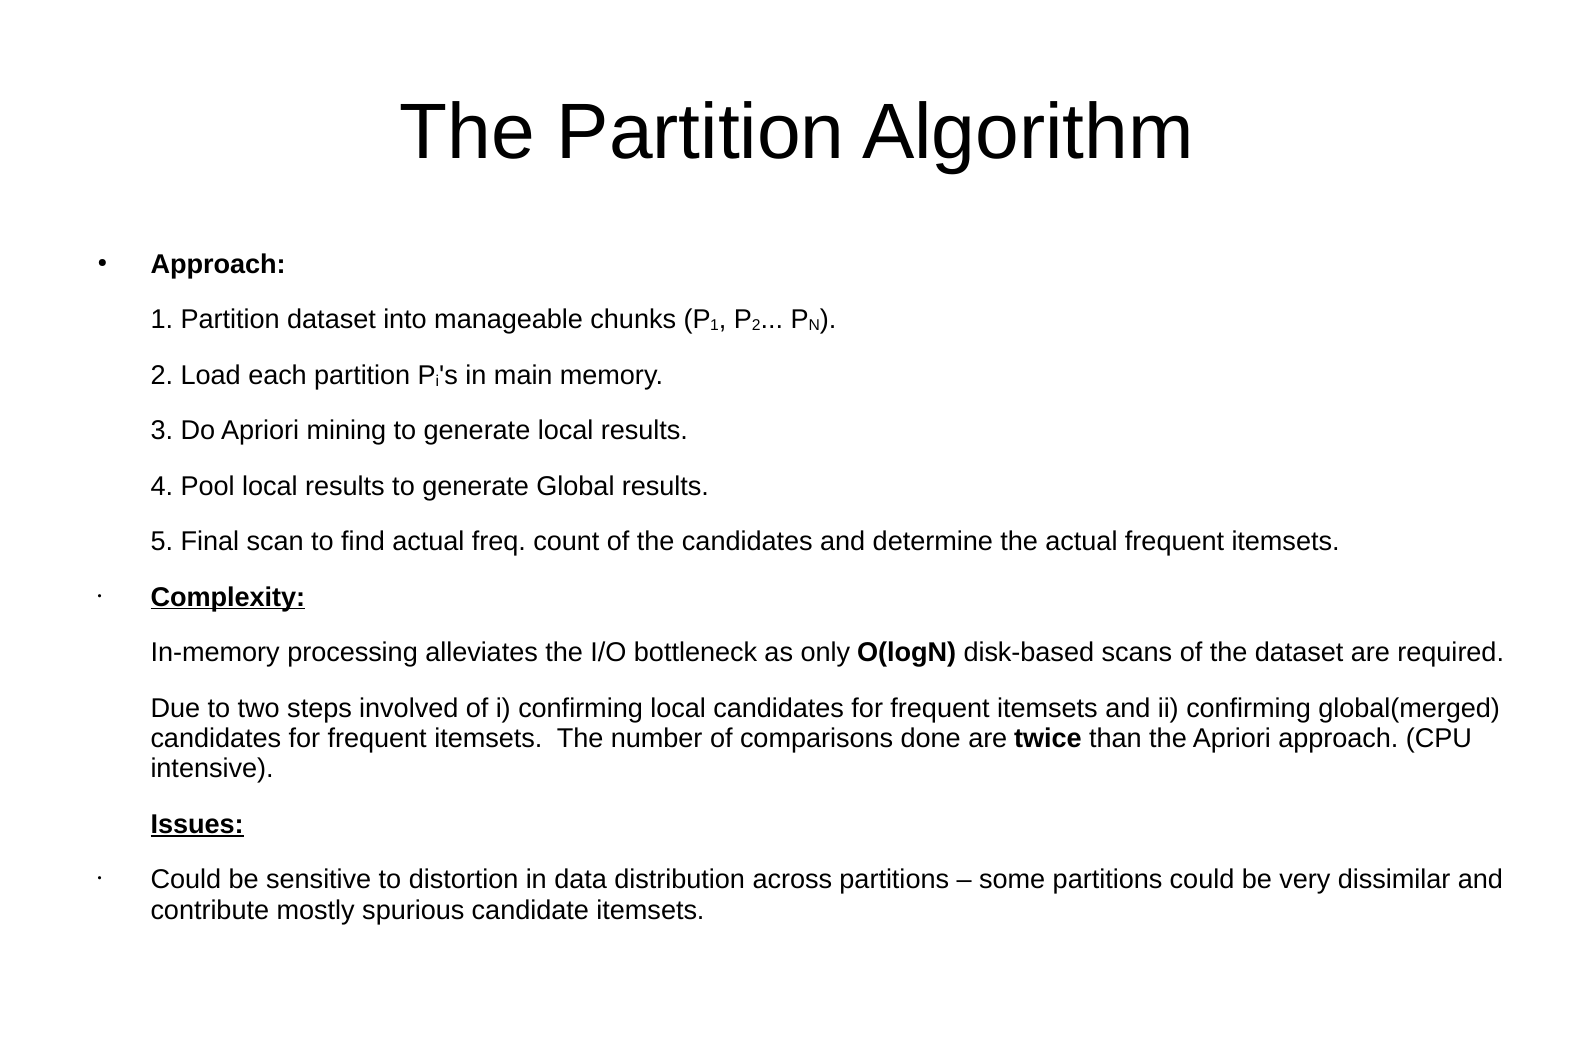

# The Partition Algorithm
Approach:
1. Partition dataset into manageable chunks (P1, P2... PN).
2. Load each partition Pi's in main memory.
3. Do Apriori mining to generate local results.
4. Pool local results to generate Global results.
5. Final scan to find actual freq. count of the candidates and determine the actual frequent itemsets.
Complexity:
In-memory processing alleviates the I/O bottleneck as only O(logN) disk-based scans of the dataset are required.
Due to two steps involved of i) confirming local candidates for frequent itemsets and ii) confirming global(merged) candidates for frequent itemsets. The number of comparisons done are twice than the Apriori approach. (CPU intensive).
Issues:
Could be sensitive to distortion in data distribution across partitions – some partitions could be very dissimilar and contribute mostly spurious candidate itemsets.